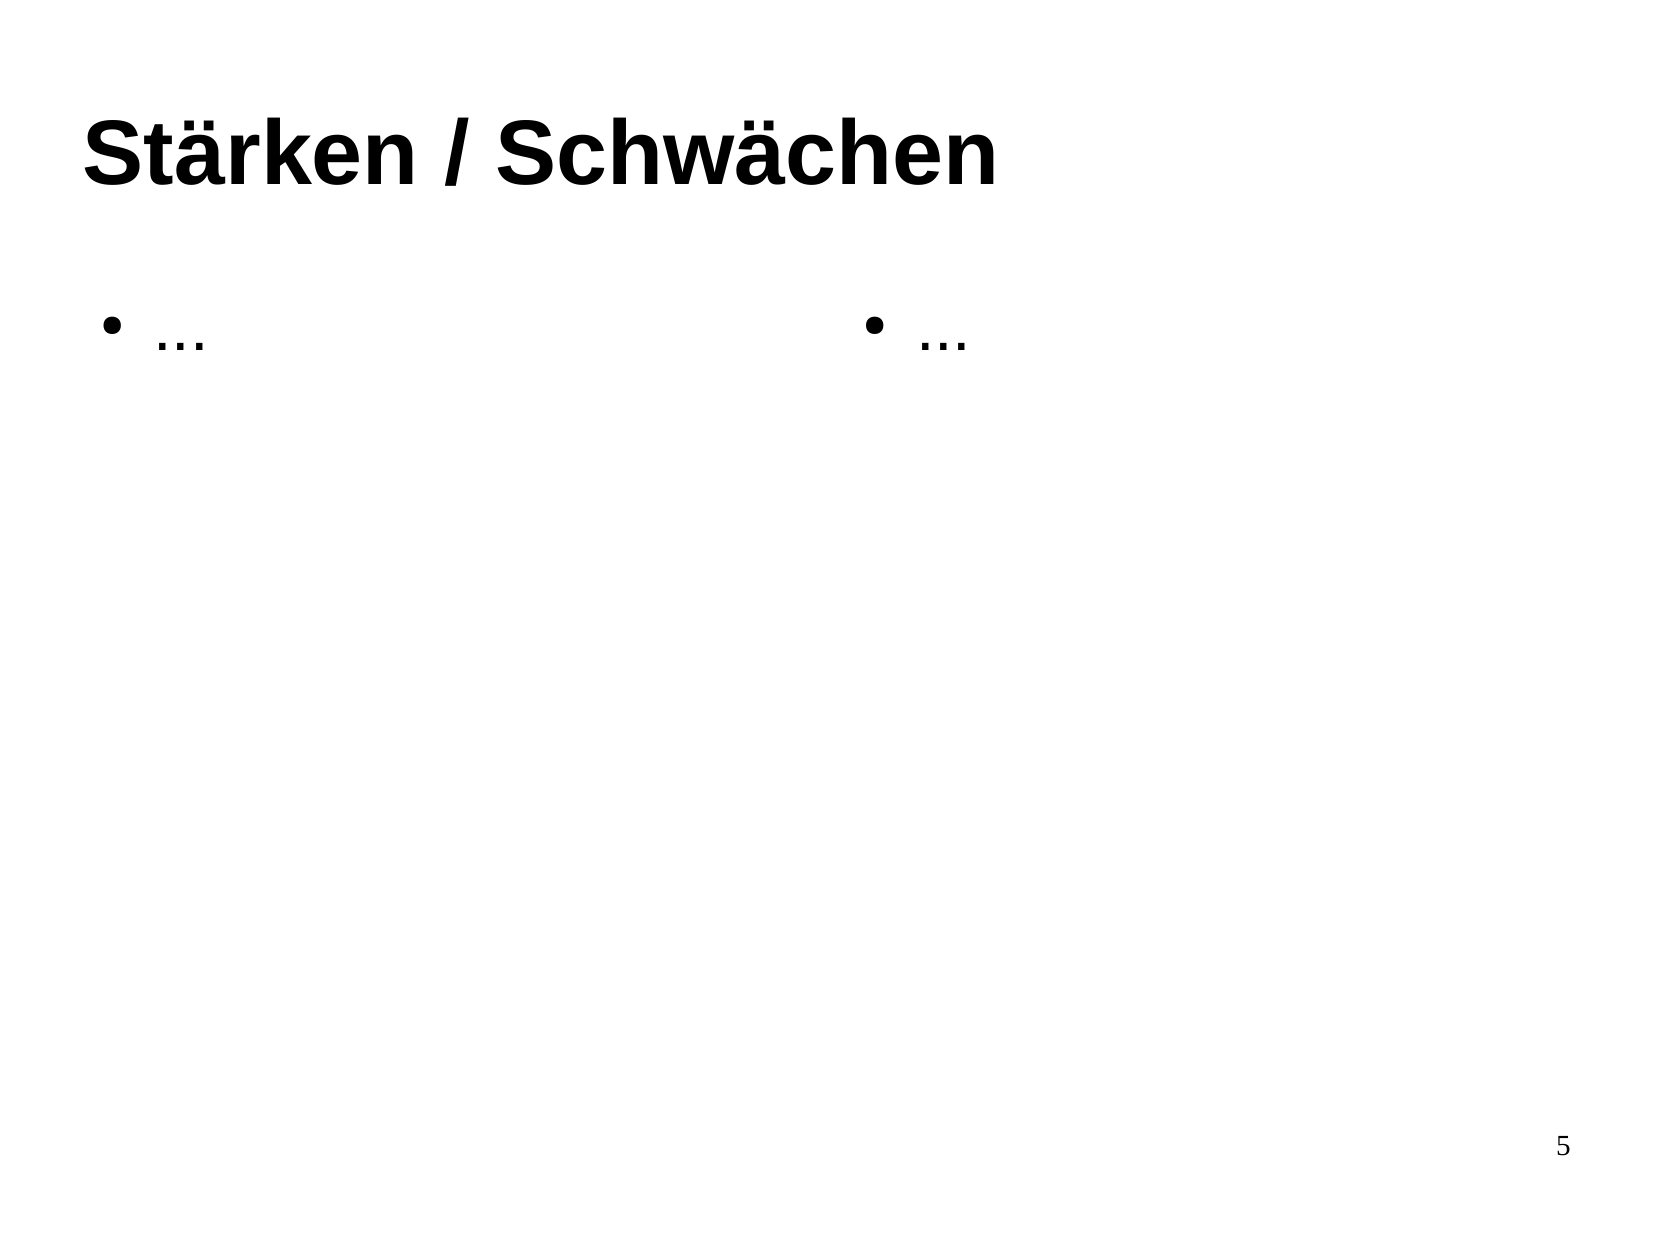

# Stärken / Schwächen
...
...
5